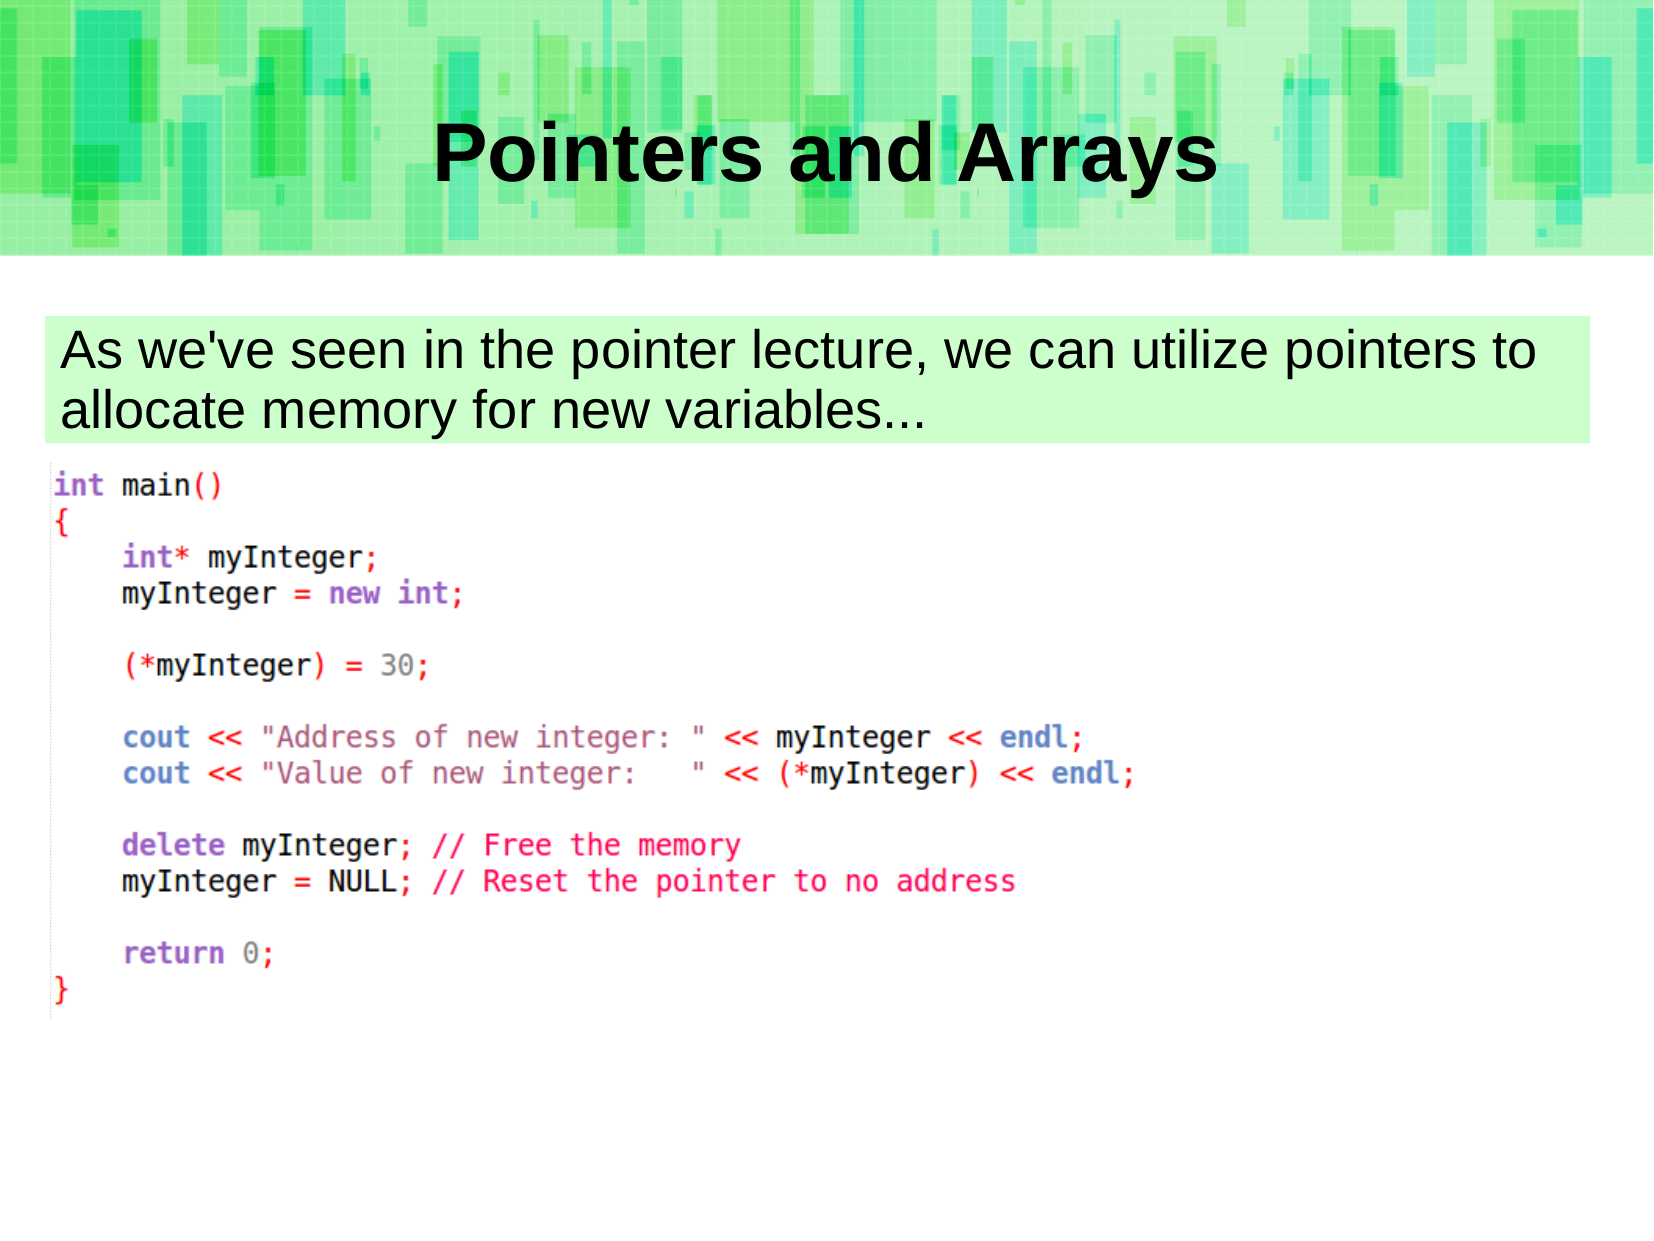

# Pointers and Arrays
As we've seen in the pointer lecture, we can utilize pointers to allocate memory for new variables...